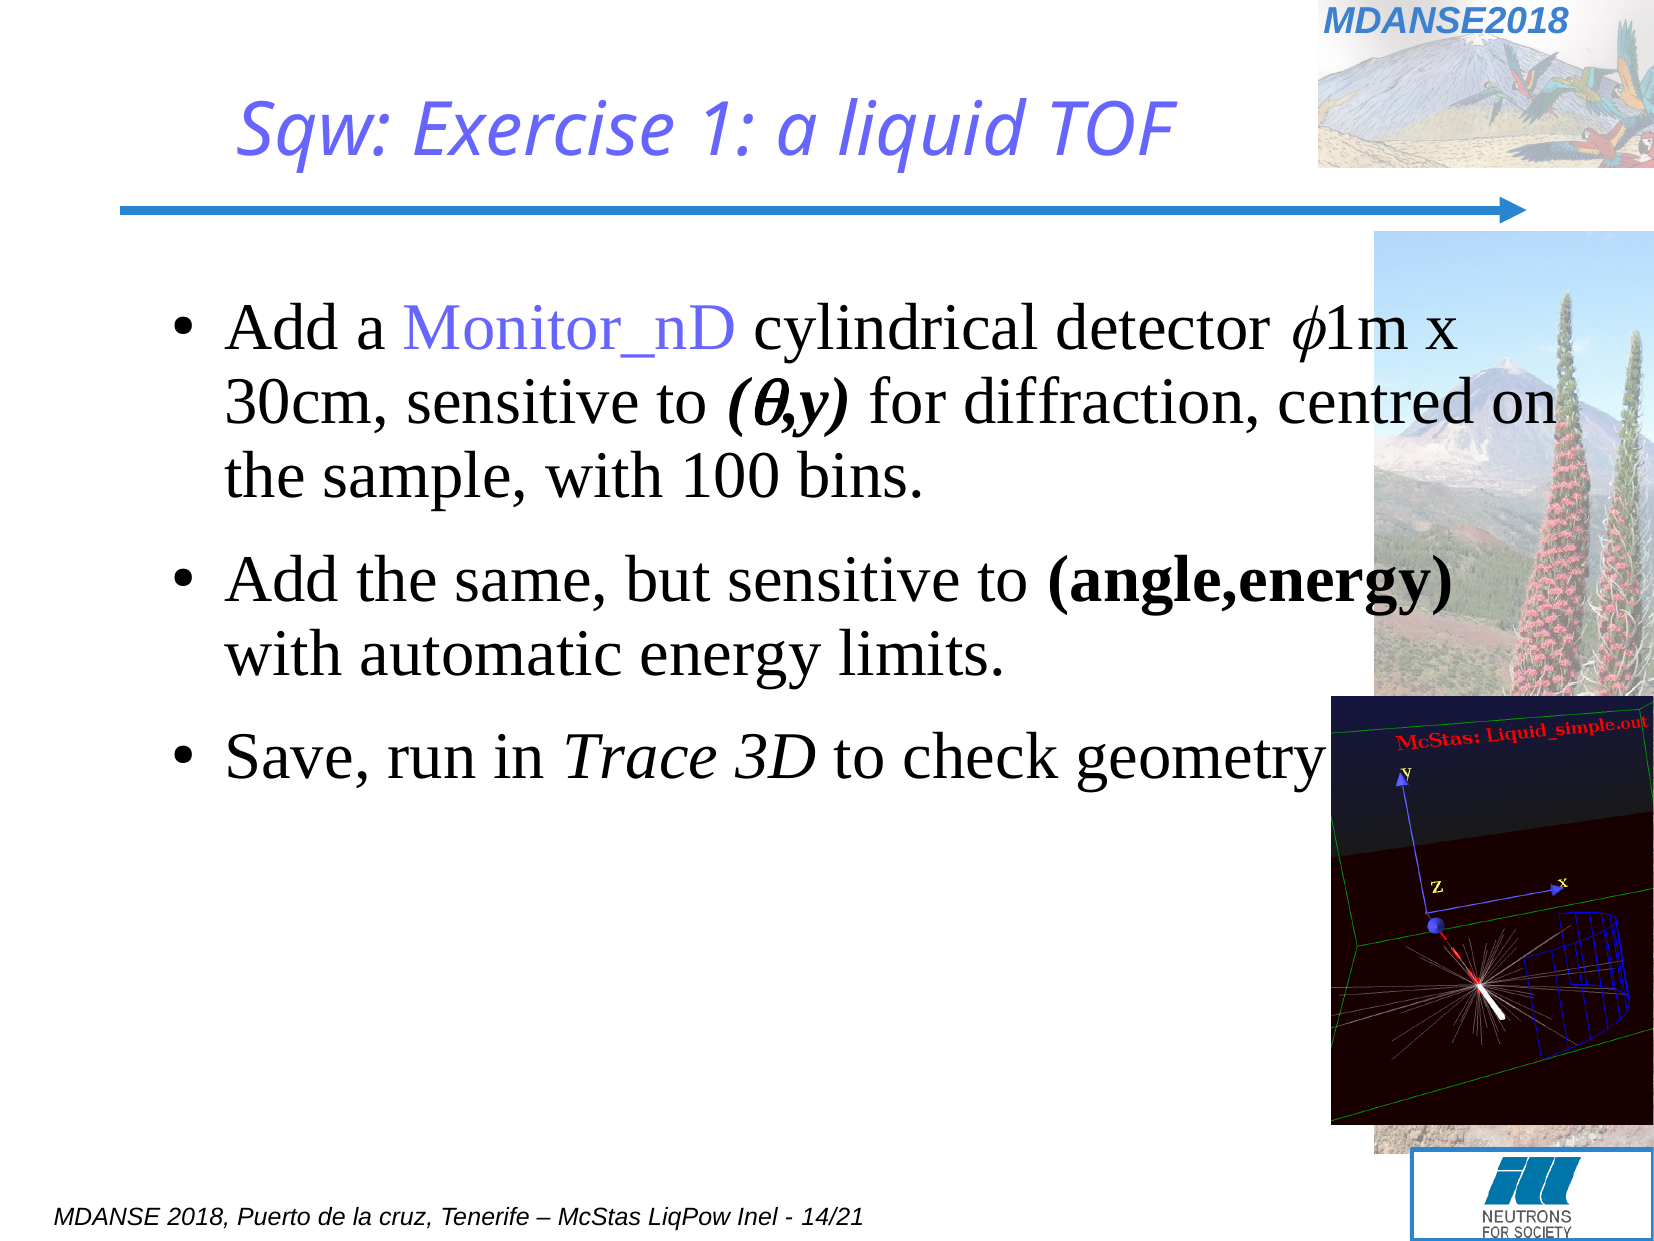

# Sqw: Exercise 1: a liquid TOF
Add a Monitor_nD cylindrical detector f1m x 30cm, sensitive to (q,y) for diffraction, centred on the sample, with 100 bins.
Add the same, but sensitive to (angle,energy) with automatic energy limits.
Save, run in Trace 3D to check geometry.